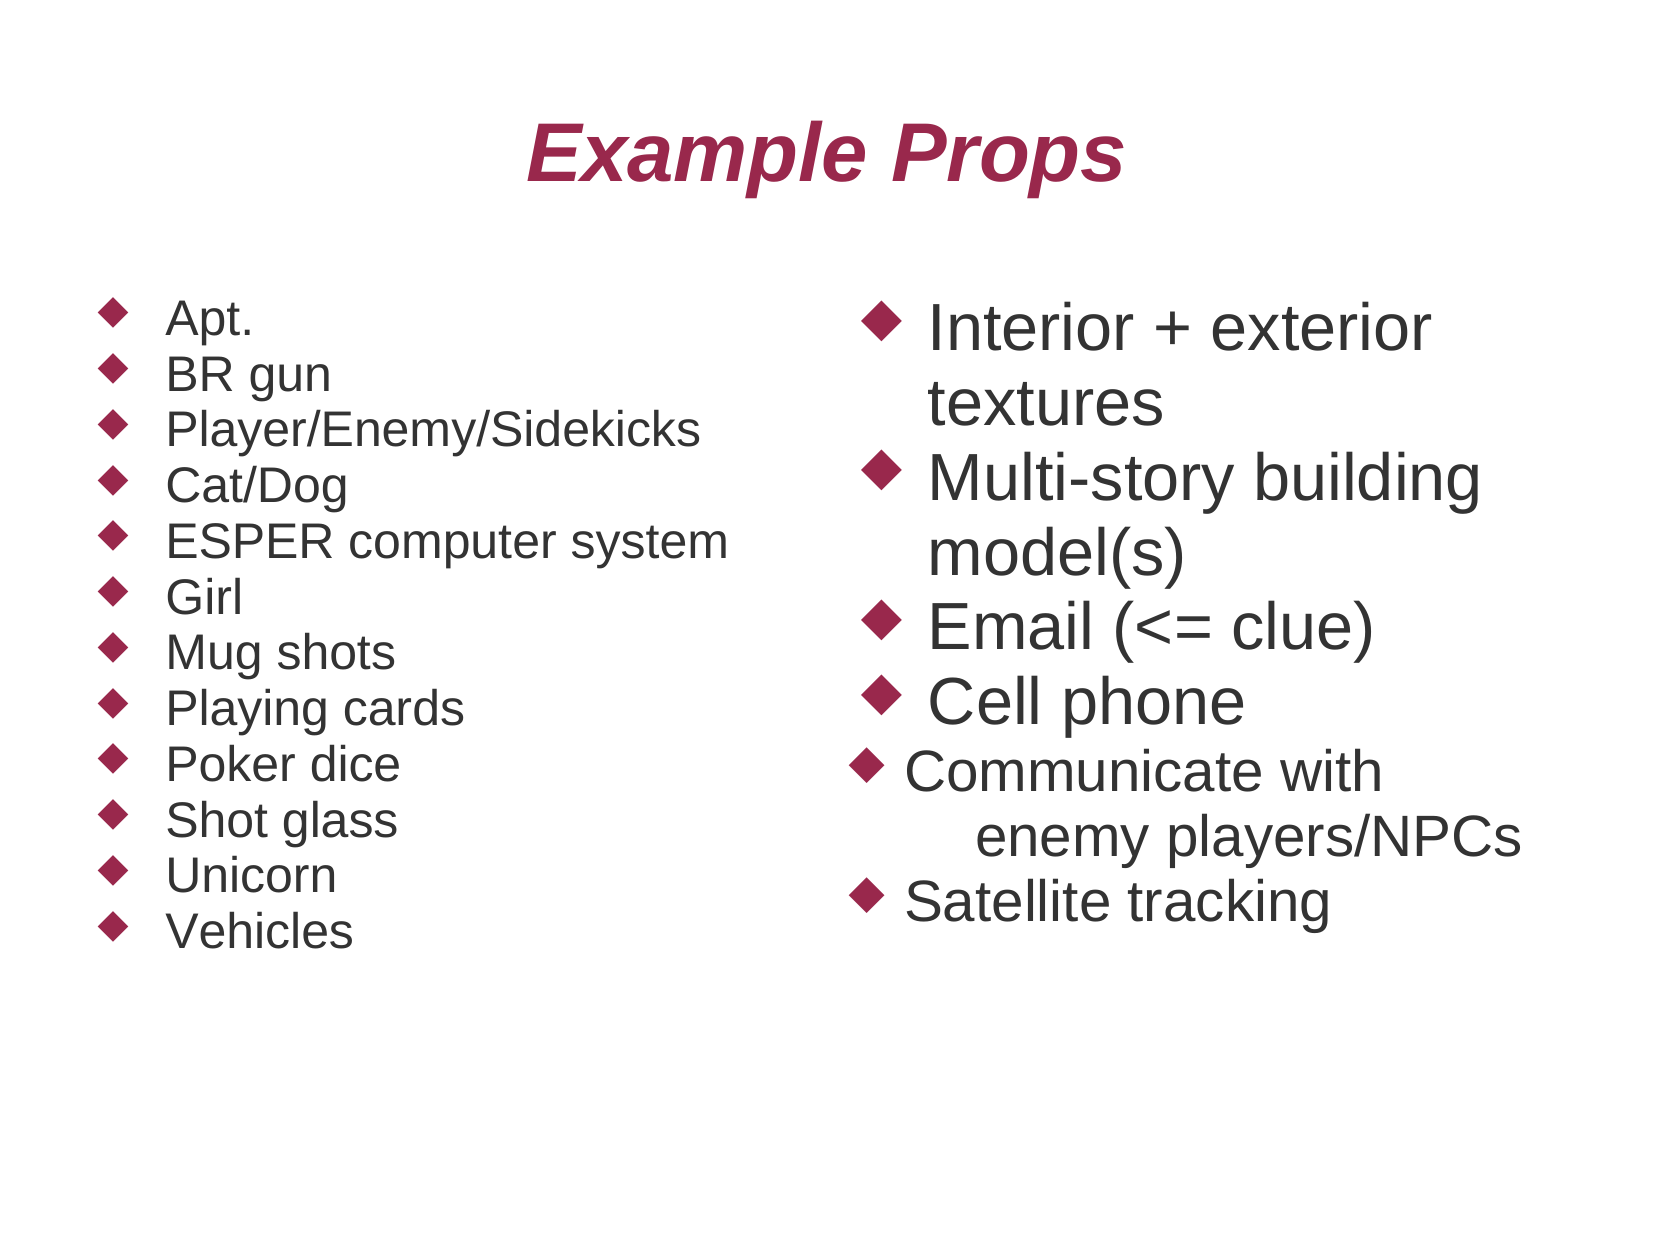

# Example Props
Apt.
BR gun
Player/Enemy/Sidekicks
Cat/Dog
ESPER computer system
Girl
Mug shots
Playing cards
Poker dice
Shot glass
Unicorn
Vehicles
Interior + exterior textures
Multi-story building model(s)
Email (<= clue)
Cell phone
Communicate with enemy players/NPCs
Satellite tracking